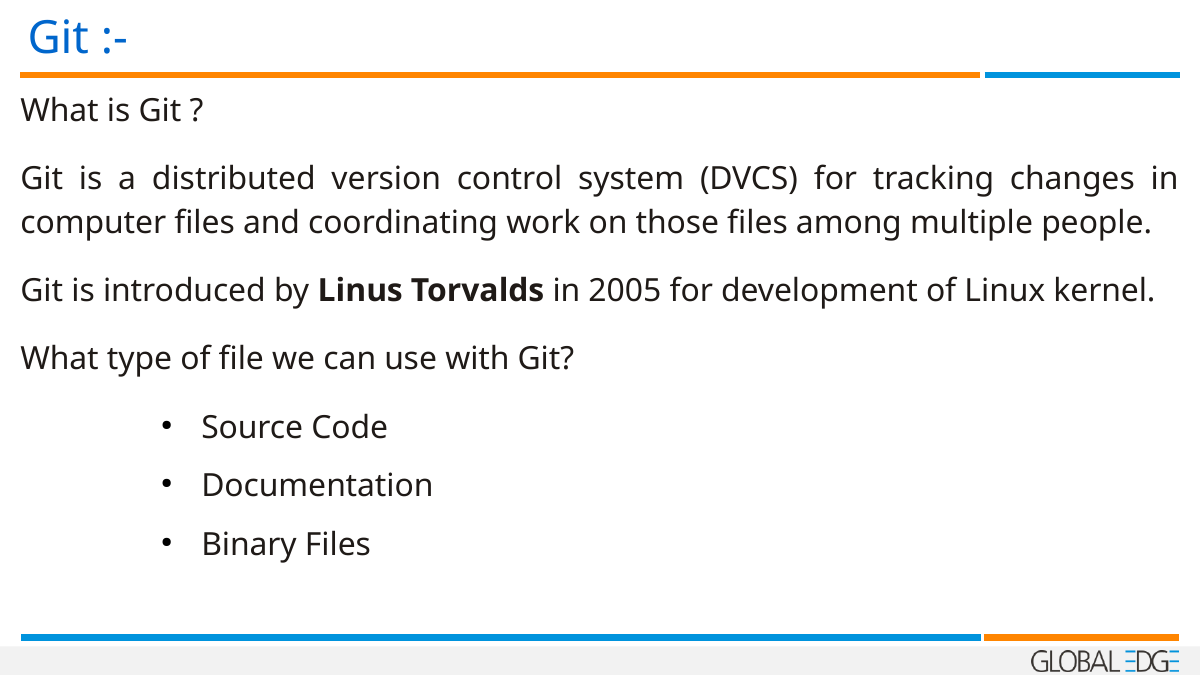

# Git :-
What is Git ?
Git is a distributed version control system (DVCS) for tracking changes in computer files and coordinating work on those files among multiple people.
Git is introduced by Linus Torvalds in 2005 for development of Linux kernel.
What type of file we can use with Git?
Source Code
Documentation
Binary Files